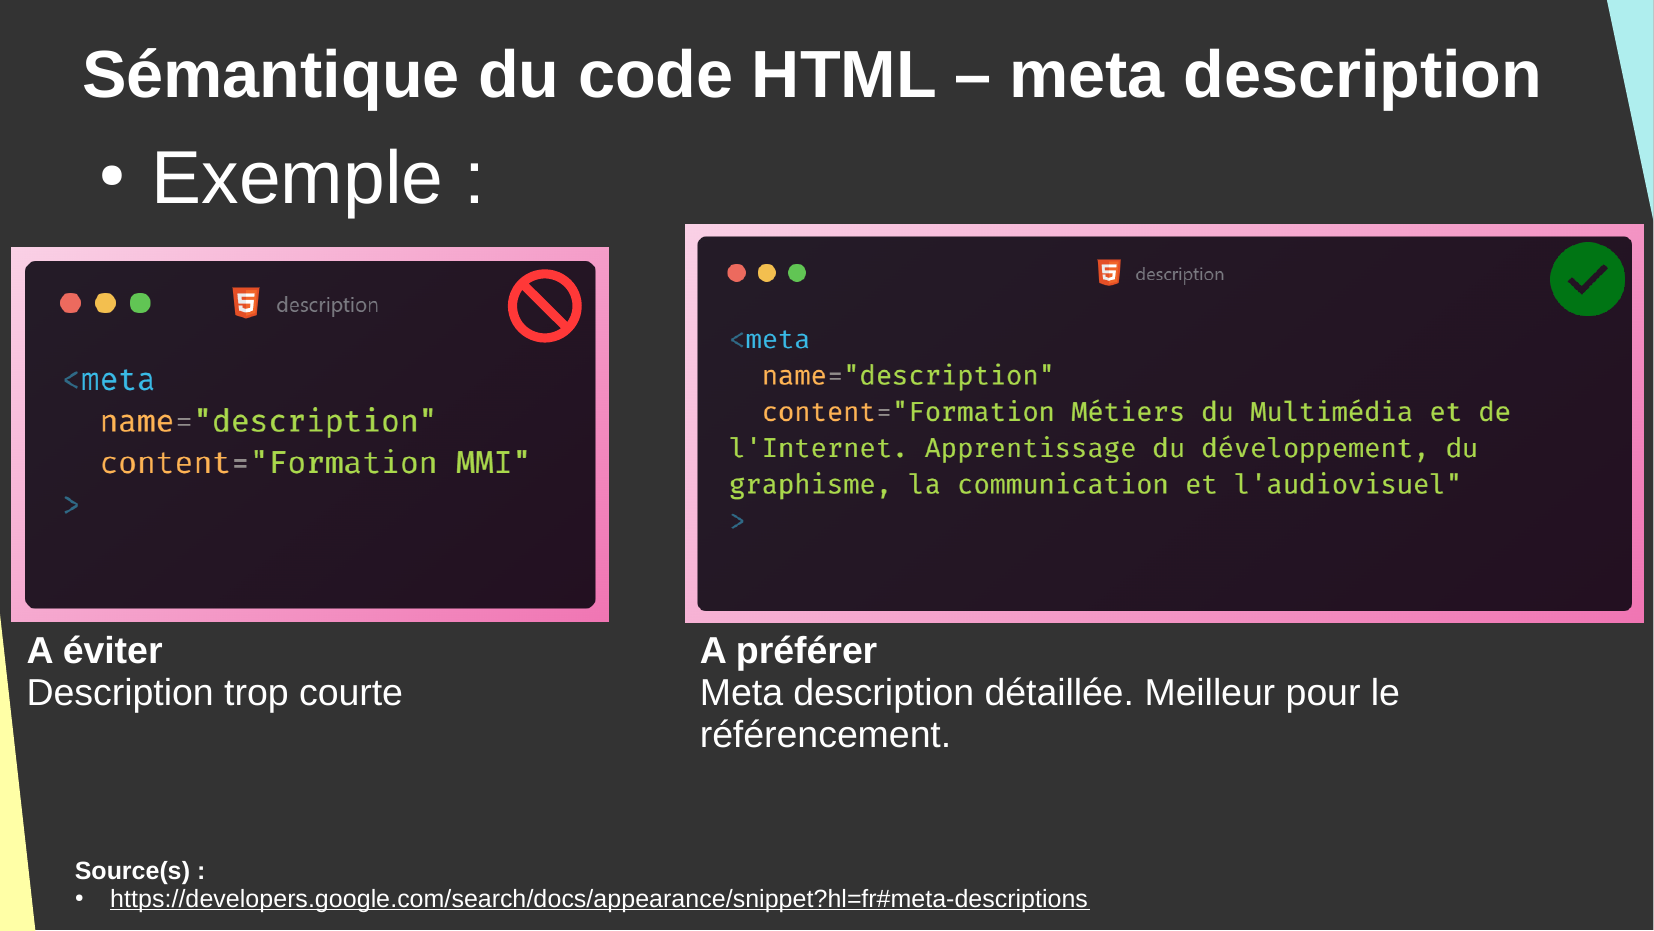

# Sémantique du code HTML – meta description
Exemple :
A éviter
Description trop courte
A préférer
Meta description détaillée. Meilleur pour le référencement.
Source(s) :
https://developers.google.com/search/docs/appearance/snippet?hl=fr#meta-descriptions